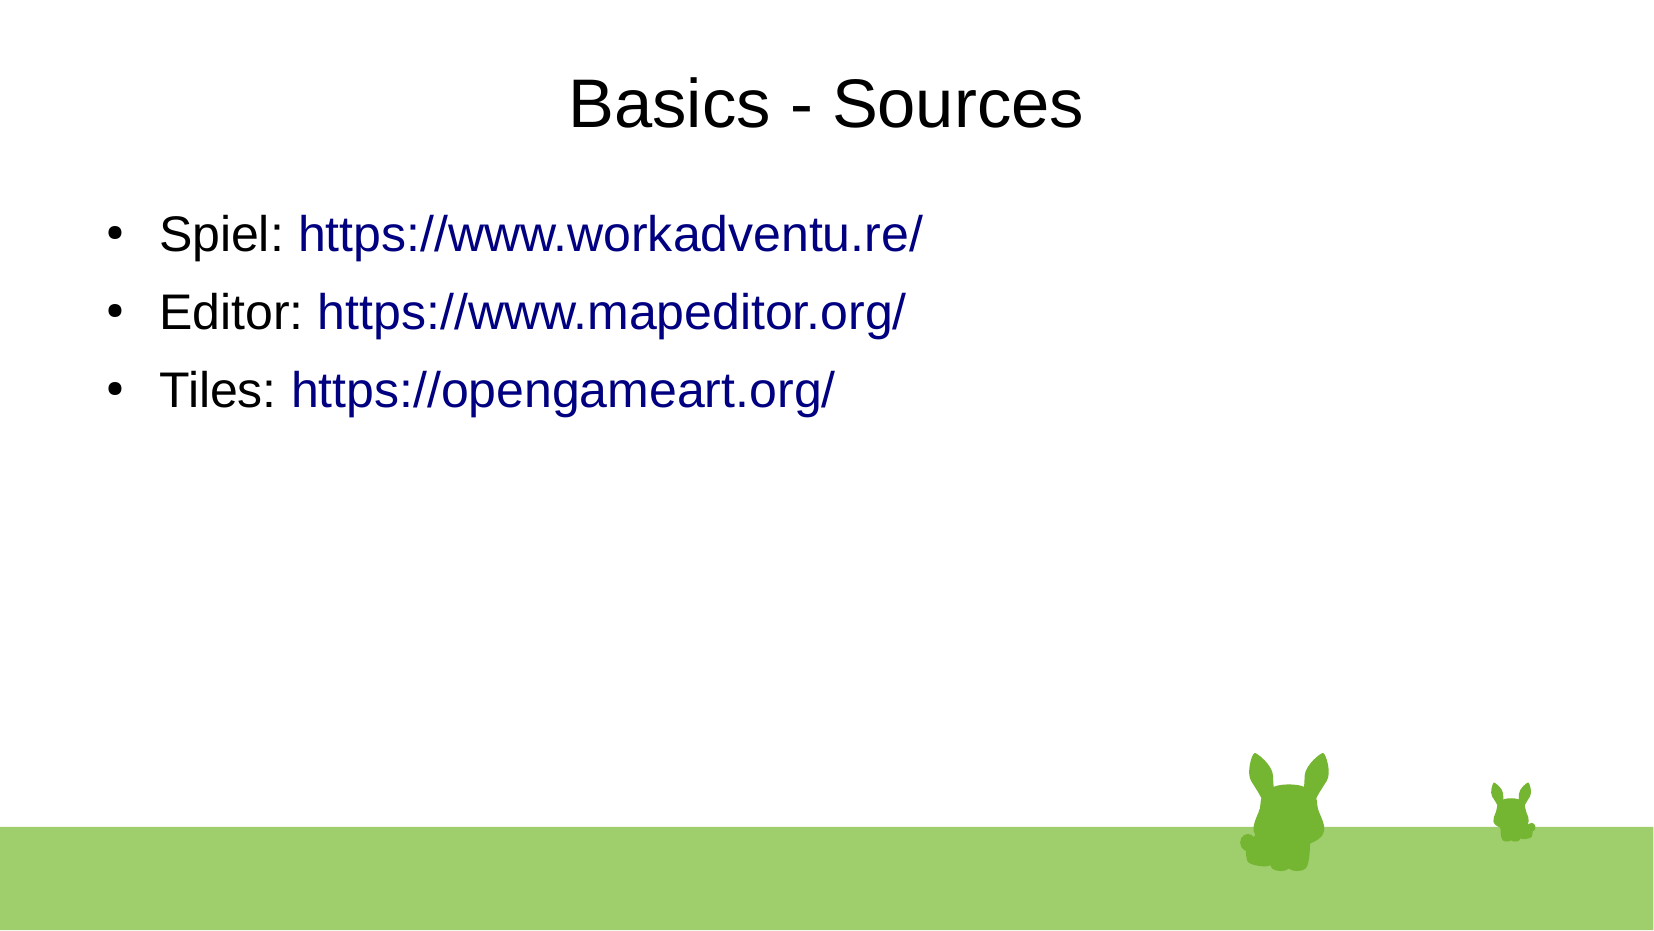

# Basics - Sources
Spiel: https://www.workadventu.re/
Editor: https://www.mapeditor.org/
Tiles: https://opengameart.org/